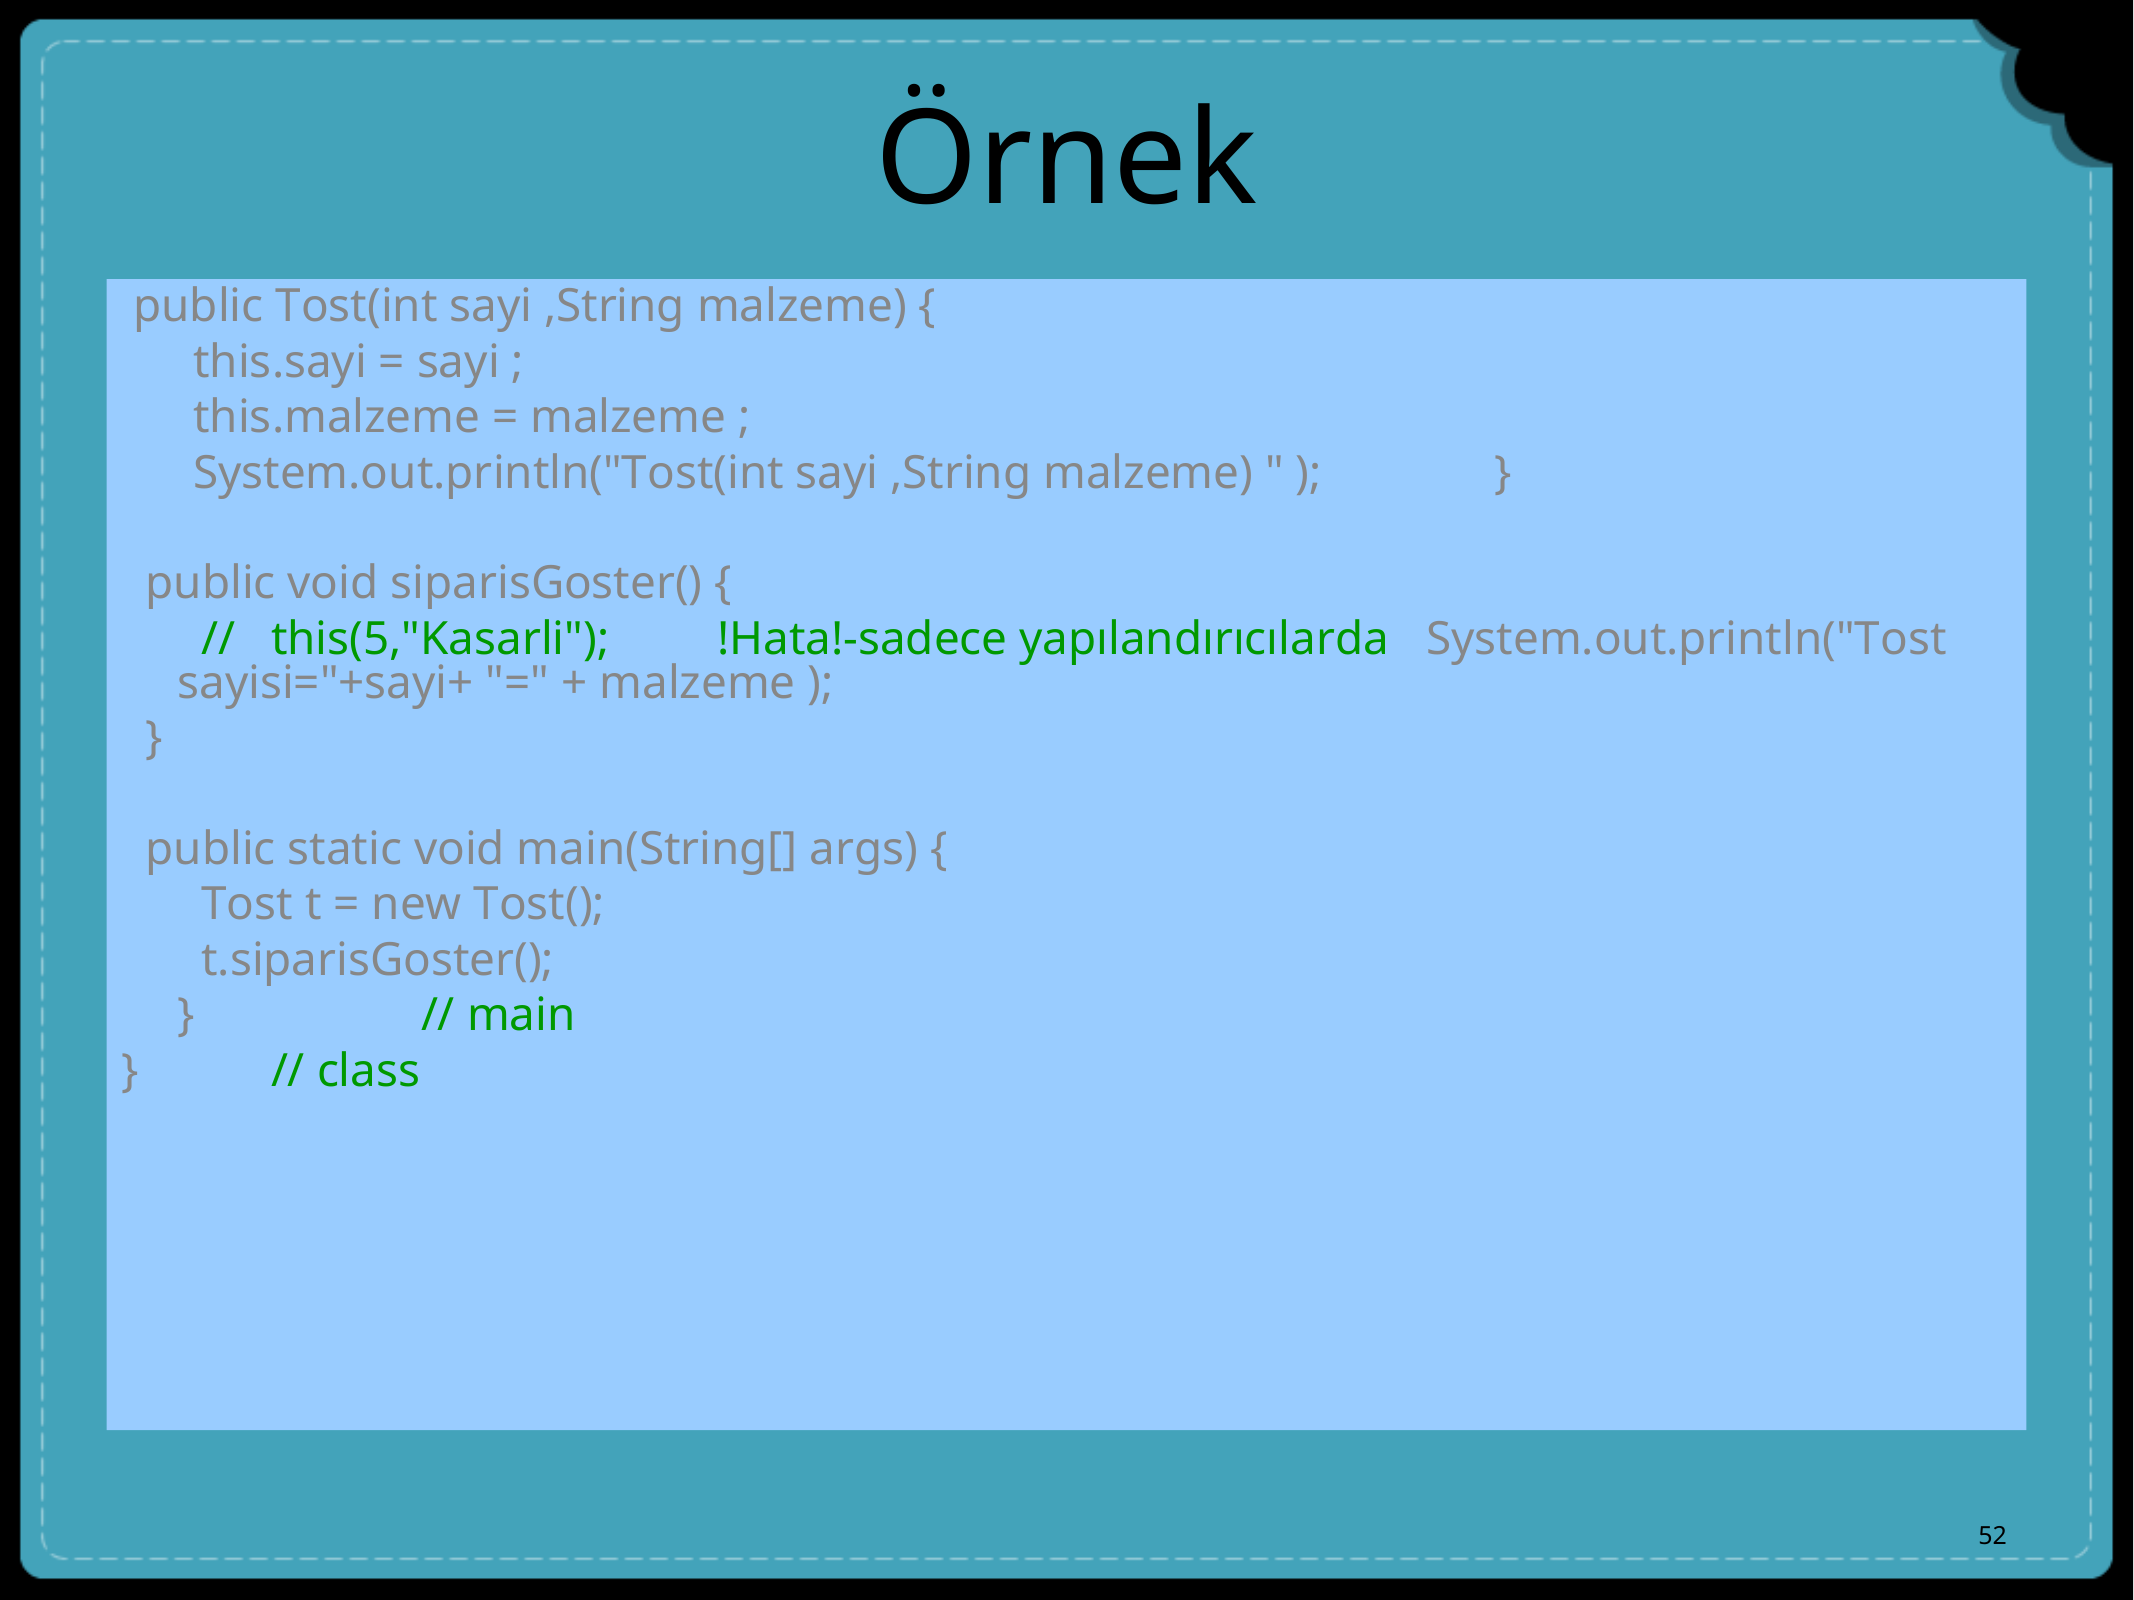

# Örnek
 public Tost(int sayi ,String malzeme) {
 this.sayi = sayi ;
 this.malzeme = malzeme ;
 System.out.println("Tost(int sayi ,String malzeme) " );	 }
 public void siparisGoster() {
	 // this(5,"Kasarli"); !Hata!-sadece yapılandırıcılarda System.out.println("Tost sayisi="+sayi+ "=" + malzeme );
 }
 public static void main(String[] args) {
	 Tost t = new Tost();
	 t.siparisGoster();
	} 	 	// main
}		// class
52